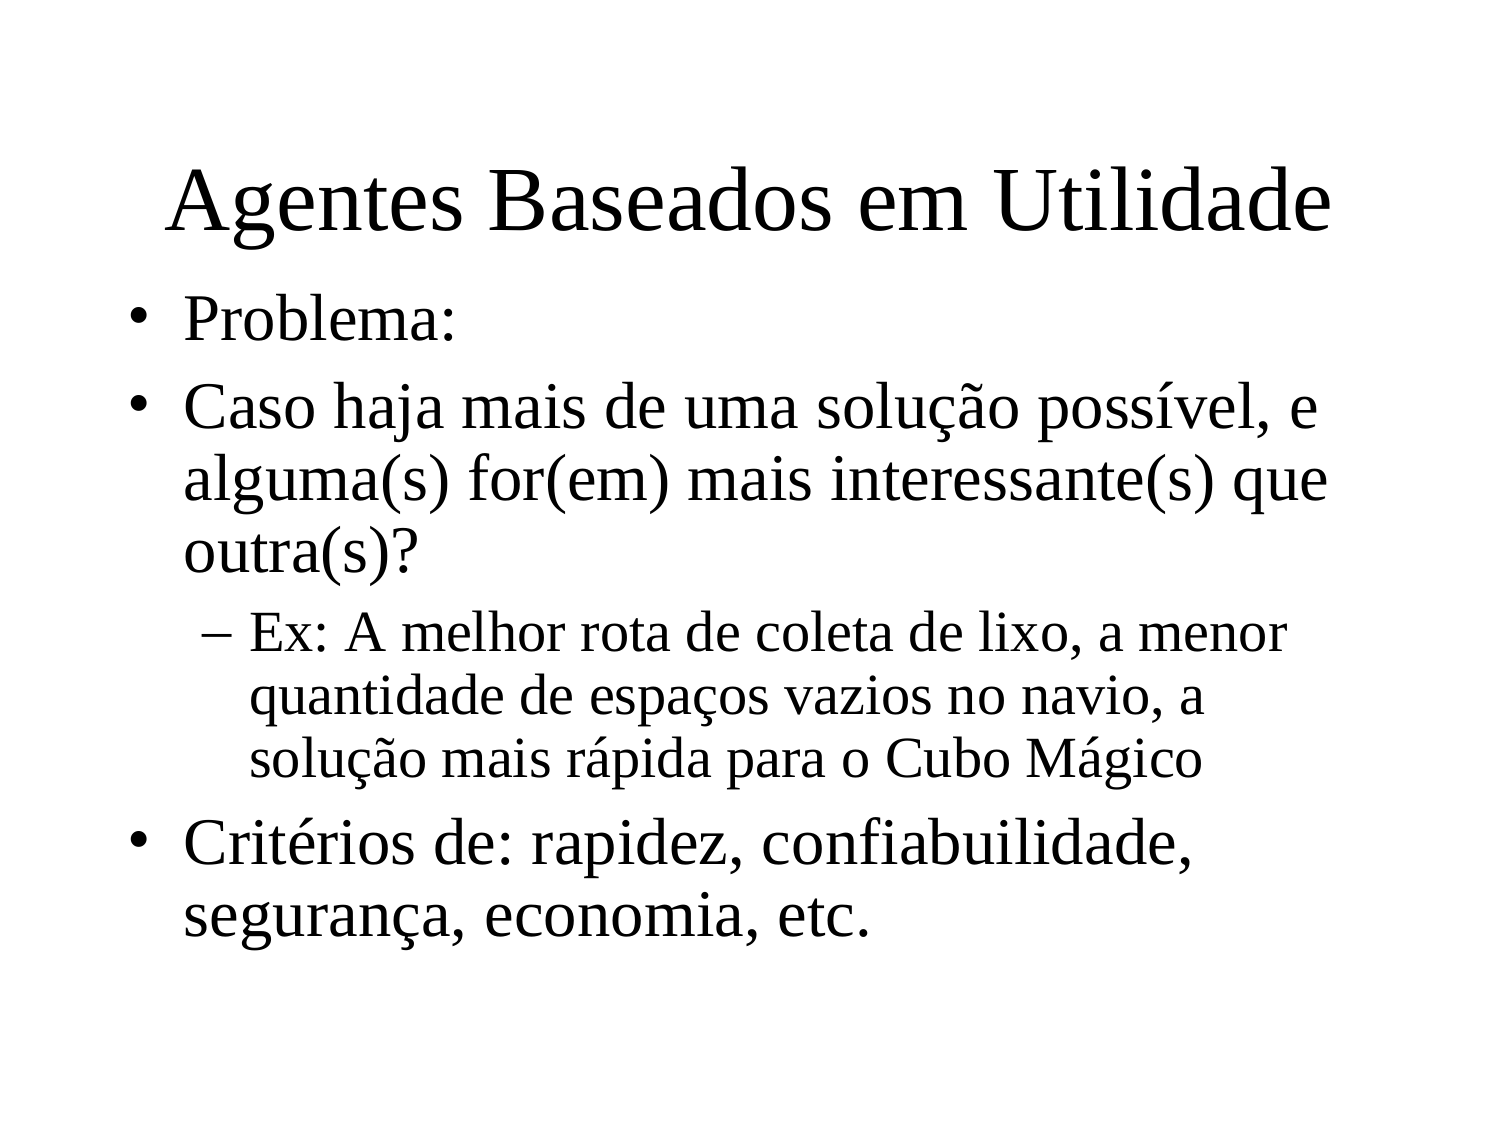

# Agentes Baseados em Utilidade
Problema:
Caso haja mais de uma solução possível, e alguma(s) for(em) mais interessante(s) que outra(s)?
Ex: A melhor rota de coleta de lixo, a menor quantidade de espaços vazios no navio, a solução mais rápida para o Cubo Mágico
Critérios de: rapidez, confiabuilidade, segurança, economia, etc.